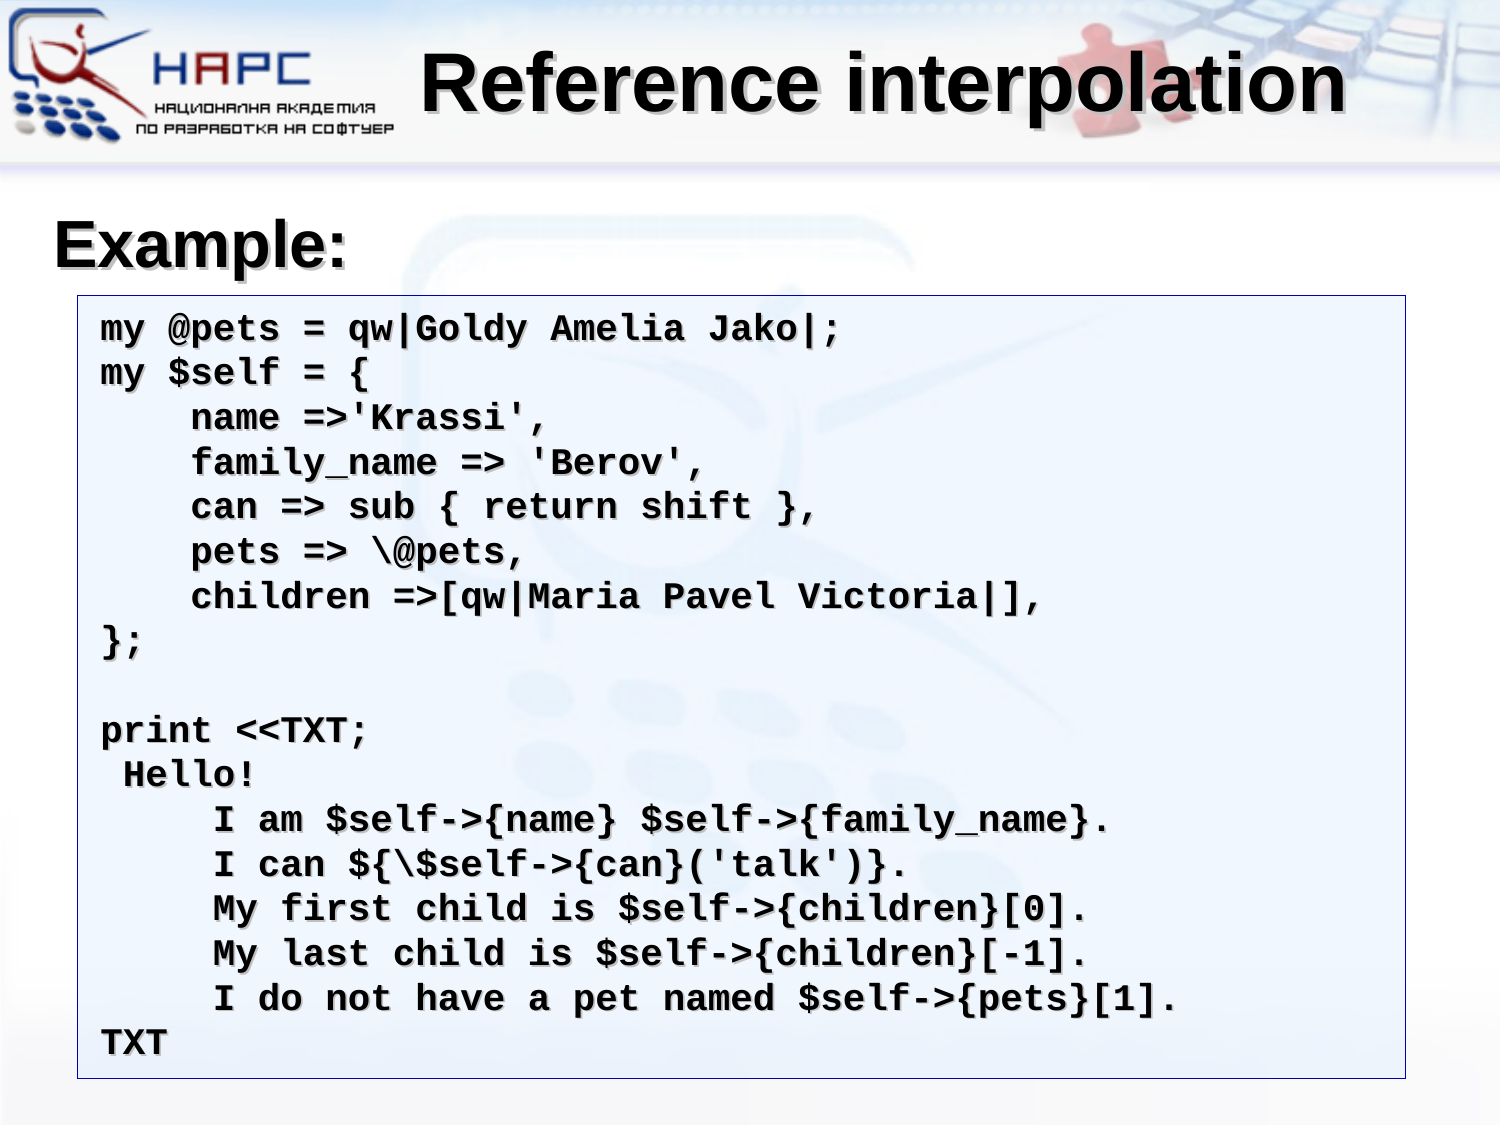

# Reference interpolation
Example:
my @pets = qw|Goldy Amelia Jako|;
my $self = {
 name =>'Krassi',
 family_name => 'Berov',
 can => sub { return shift },
 pets => \@pets,
 children =>[qw|Maria Pavel Victoria|],
};
print <<TXT;
 Hello!
 I am $self->{name} $self->{family_name}.
 I can ${\$self->{can}('talk')}.
 My first child is $self->{children}[0].
 My last child is $self->{children}[-1].
 I do not have a pet named $self->{pets}[1].
TXT